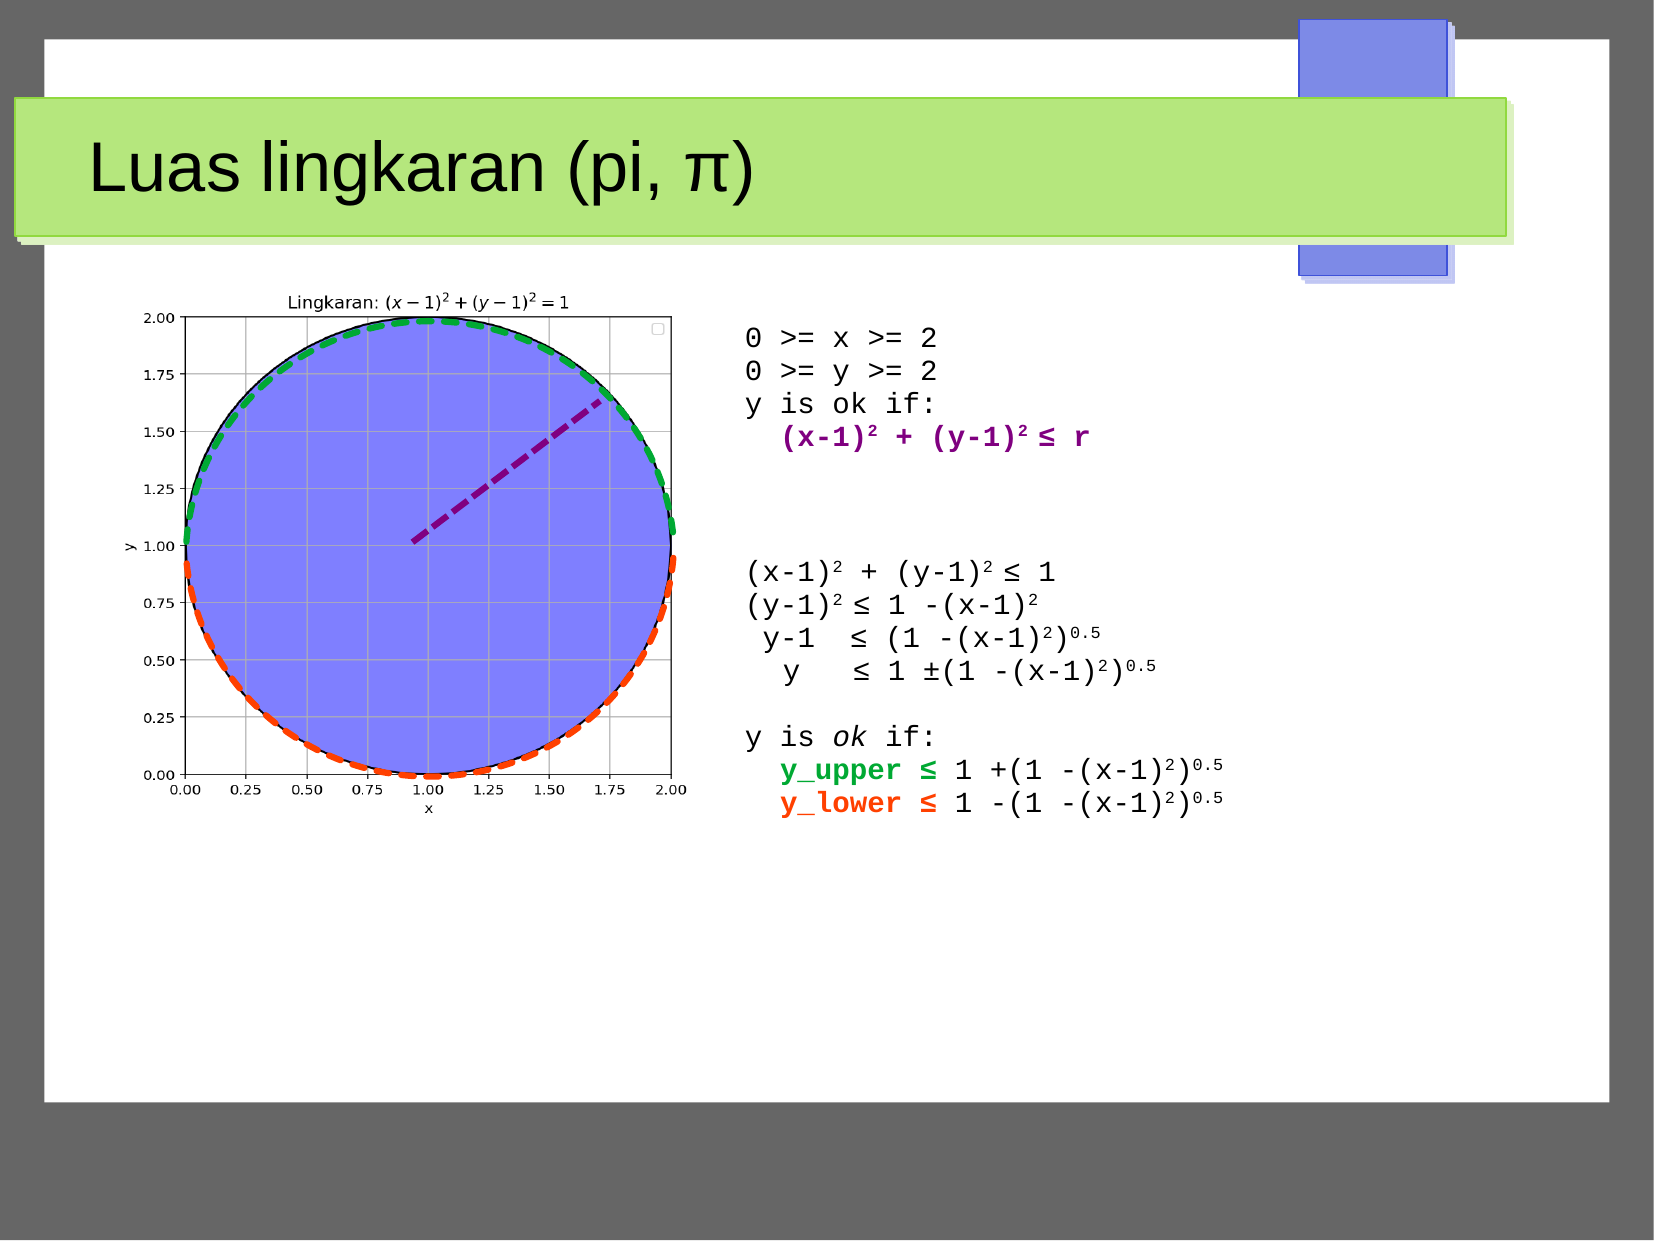

# Luas lingkaran (pi, π)
0 >= x >= 2
0 >= y >= 2
y is ok if:
 (x-1)2 + (y-1)2 ≤ r
(x-1)2 + (y-1)2 ≤ 1
(y-1)2 ≤ 1 -(x-1)2
 y-1 ≤ (1 -(x-1)2)0.5
 y ≤ 1 ±(1 -(x-1)2)0.5
y is ok if:
 y_upper ≤ 1 +(1 -(x-1)2)0.5
 y_lower ≤ 1 -(1 -(x-1)2)0.5